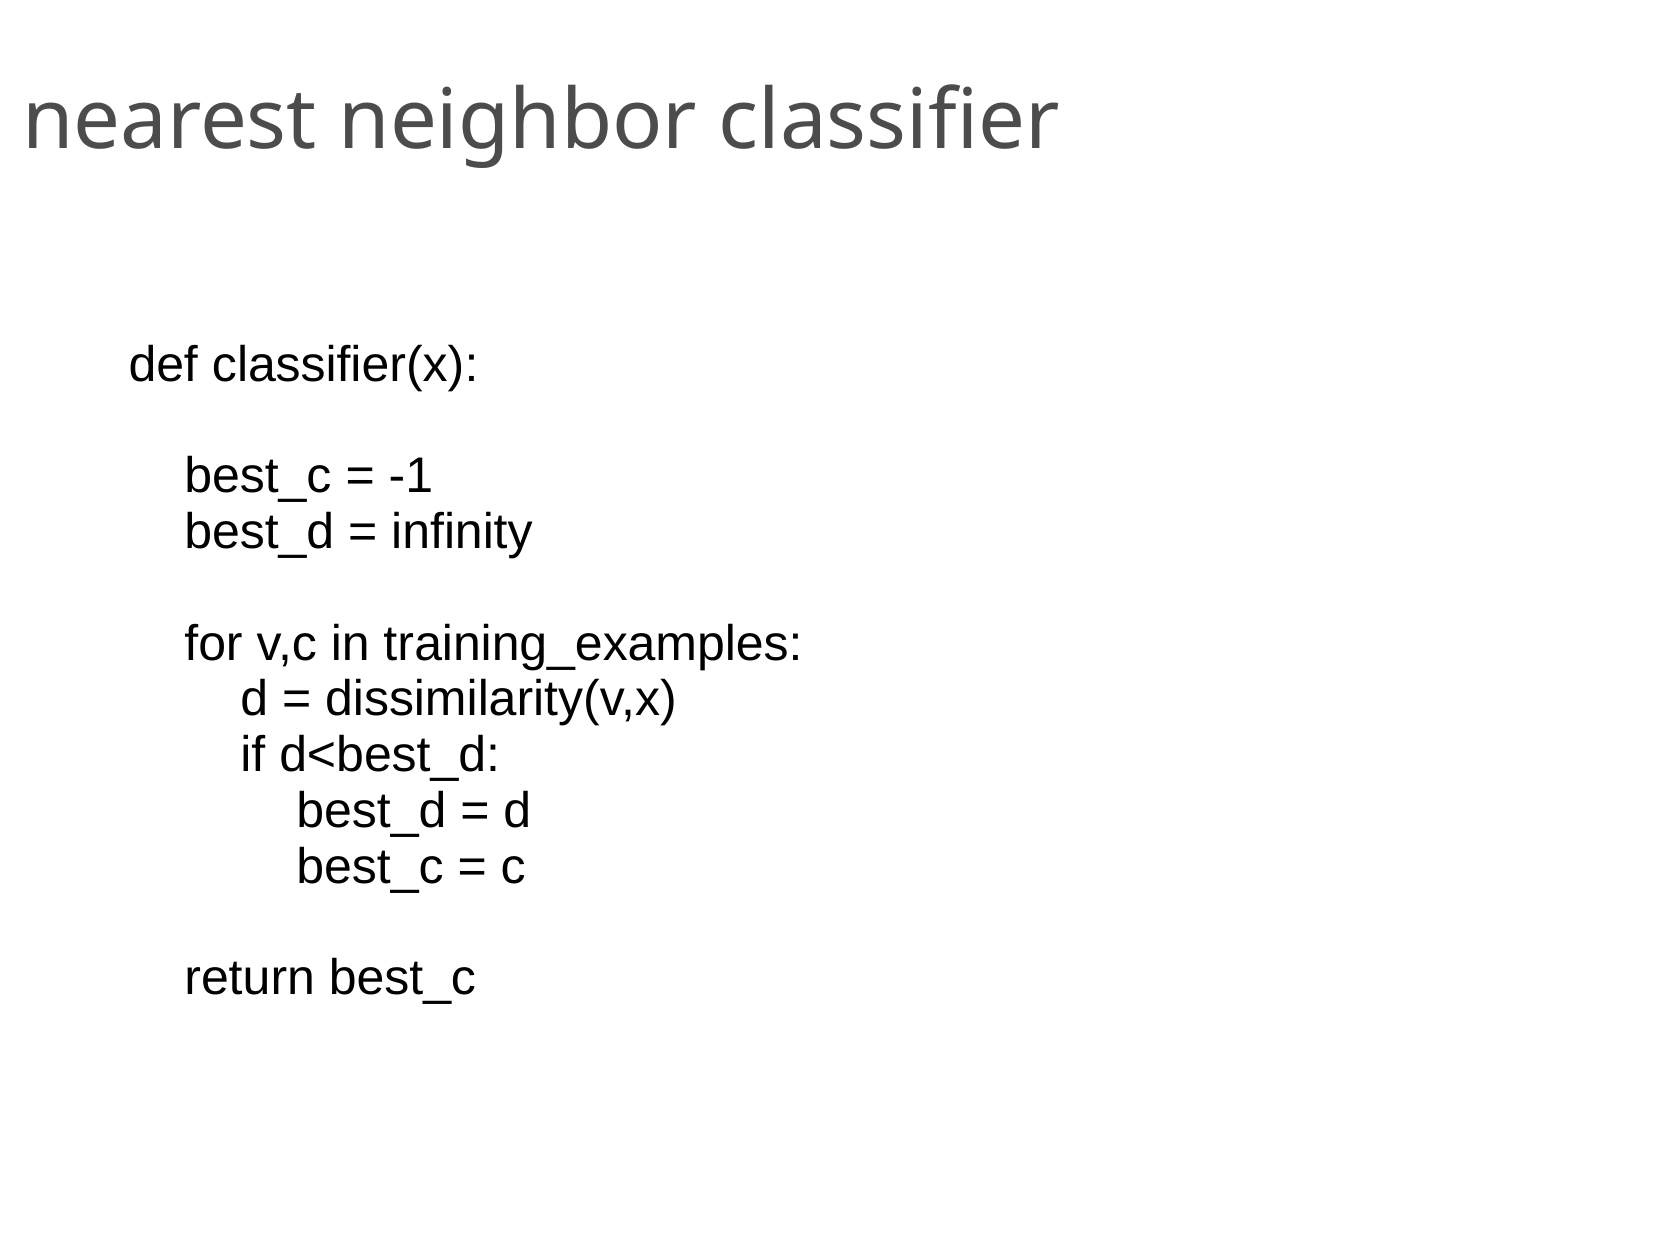

# nearest neighbor classifier
def classifier(x):
 best_c = -1
 best_d = infinity
 for v,c in training_examples:
 d = dissimilarity(v,x)
 if d<best_d:
 best_d = d
 best_c = c
 return best_c